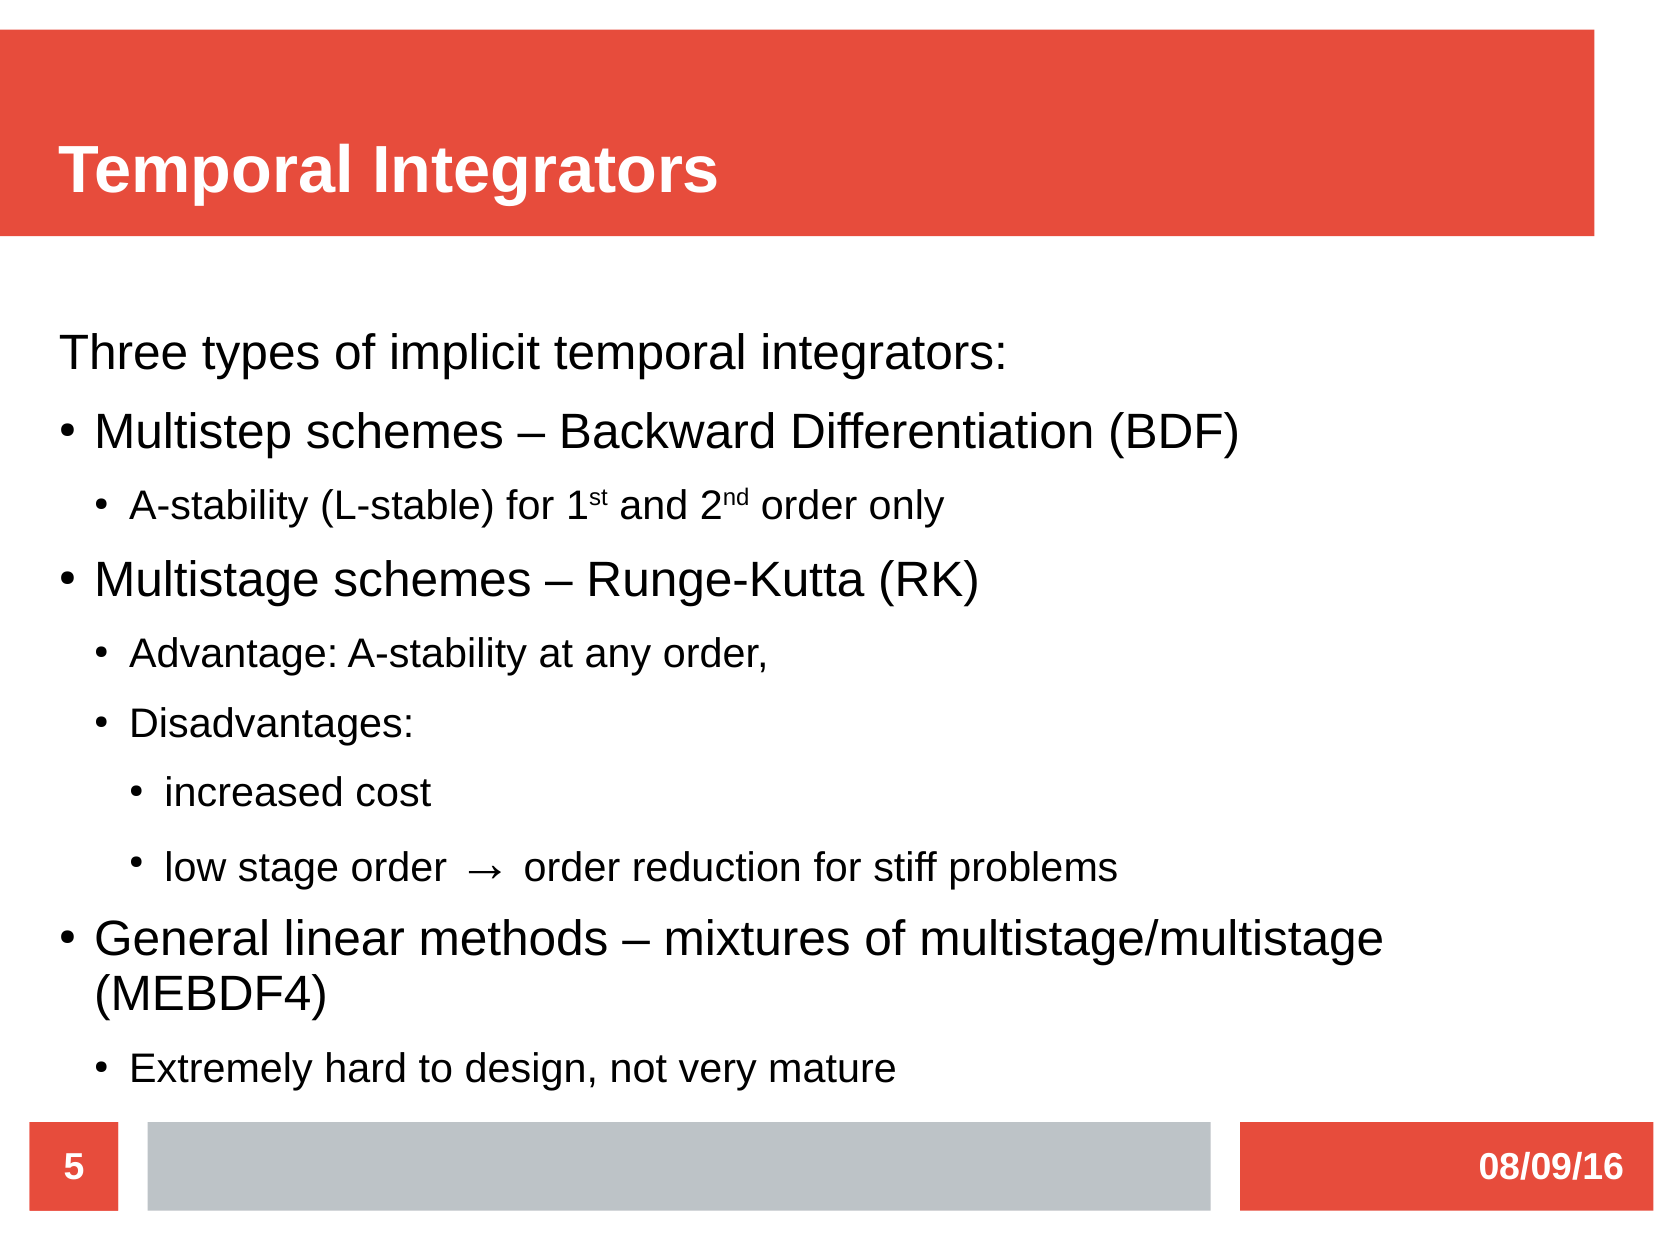

# Temporal Integrators
Three types of implicit temporal integrators:
Multistep schemes – Backward Differentiation (BDF)
A-stability (L-stable) for 1st and 2nd order only
Multistage schemes – Runge-Kutta (RK)
Advantage: A-stability at any order,
Disadvantages:
increased cost
low stage order → order reduction for stiff problems
General linear methods – mixtures of multistage/multistage (MEBDF4)
Extremely hard to design, not very mature
5
08/09/16